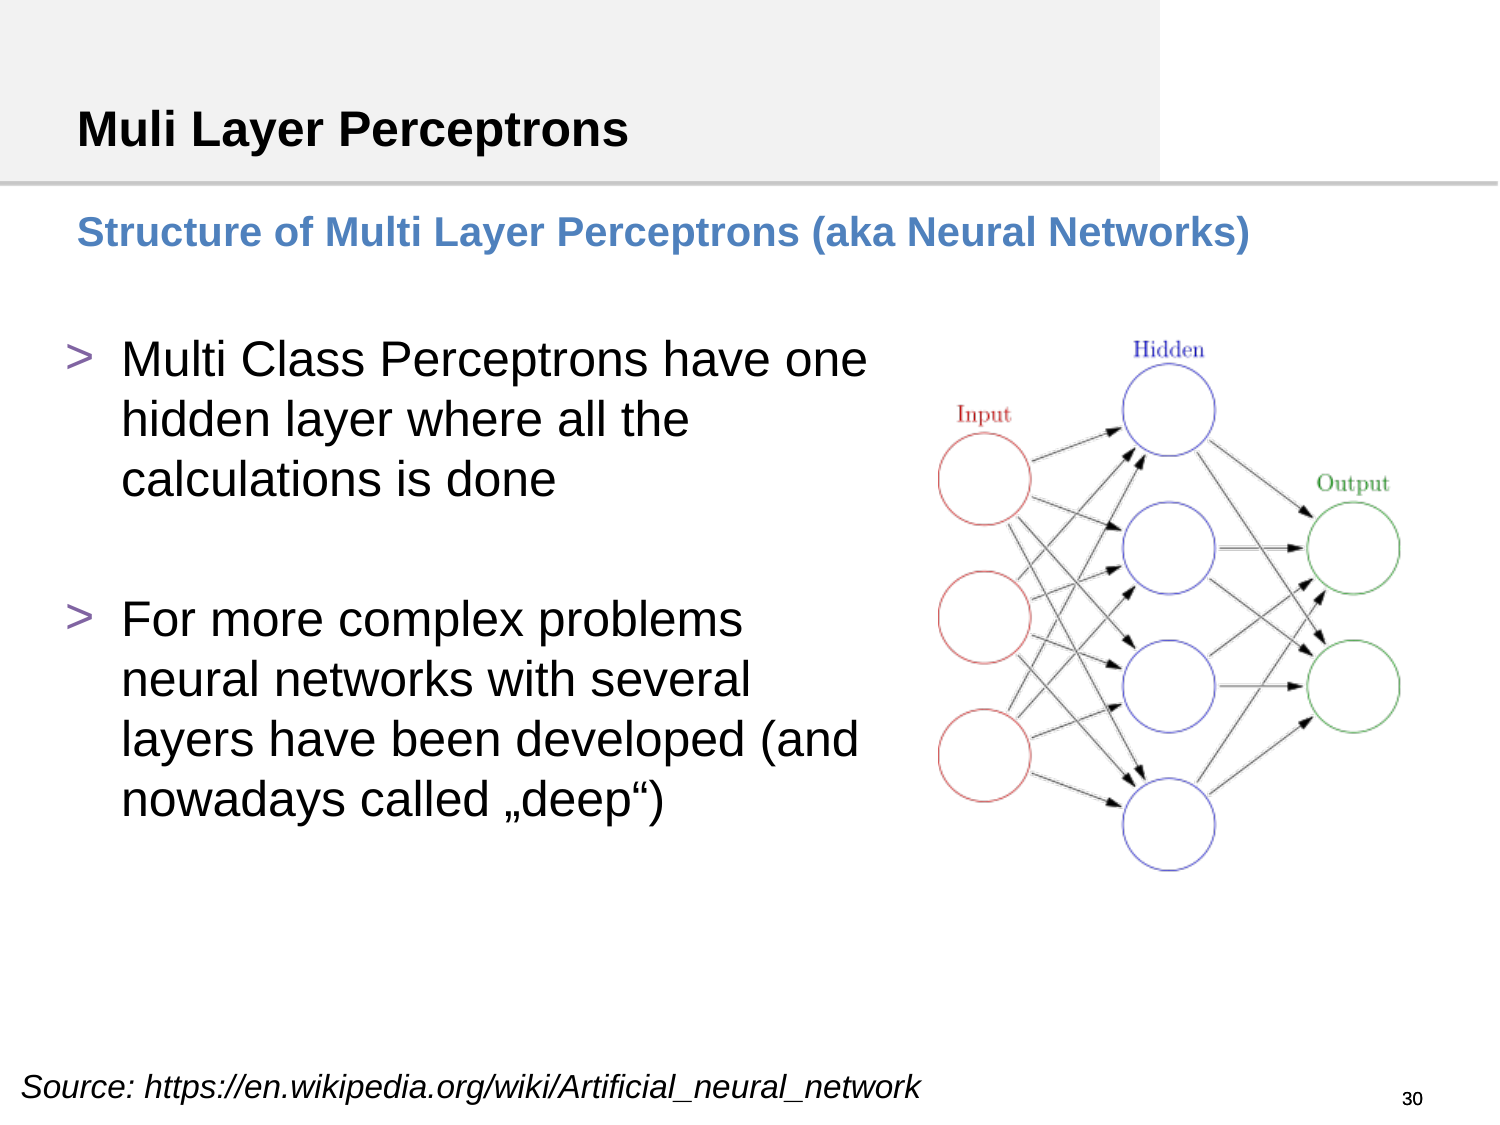

Muli Layer Perceptrons
Structure of Multi Layer Perceptrons (aka Neural Networks)
Multi Class Perceptrons have one hidden layer where all the calculations is done
For more complex problems neural networks with several layers have been developed (and nowadays called „deep“)
Source: https://en.wikipedia.org/wiki/Artificial_neural_network